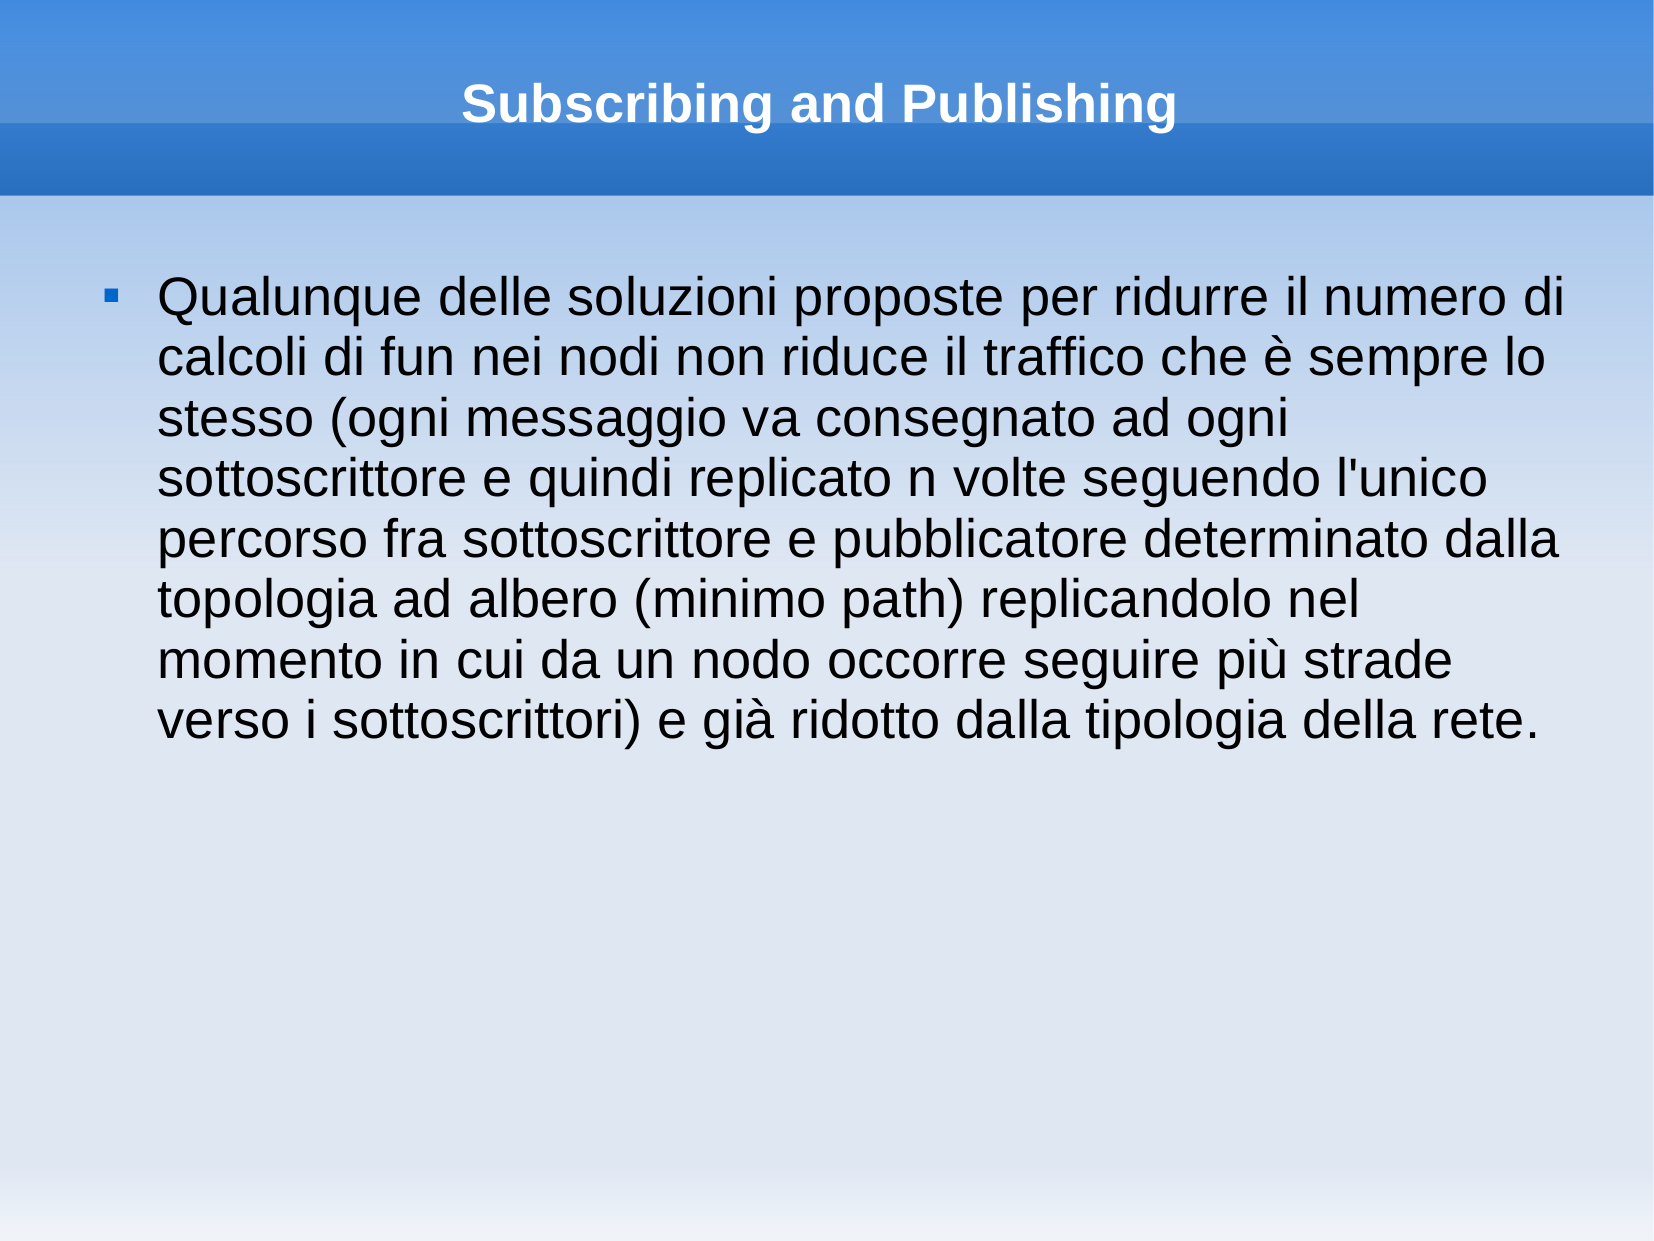

# Subscribing and Publishing
Qualunque delle soluzioni proposte per ridurre il numero di calcoli di fun nei nodi non riduce il traffico che è sempre lo stesso (ogni messaggio va consegnato ad ogni sottoscrittore e quindi replicato n volte seguendo l'unico percorso fra sottoscrittore e pubblicatore determinato dalla topologia ad albero (minimo path) replicandolo nel momento in cui da un nodo occorre seguire più strade verso i sottoscrittori) e già ridotto dalla tipologia della rete.